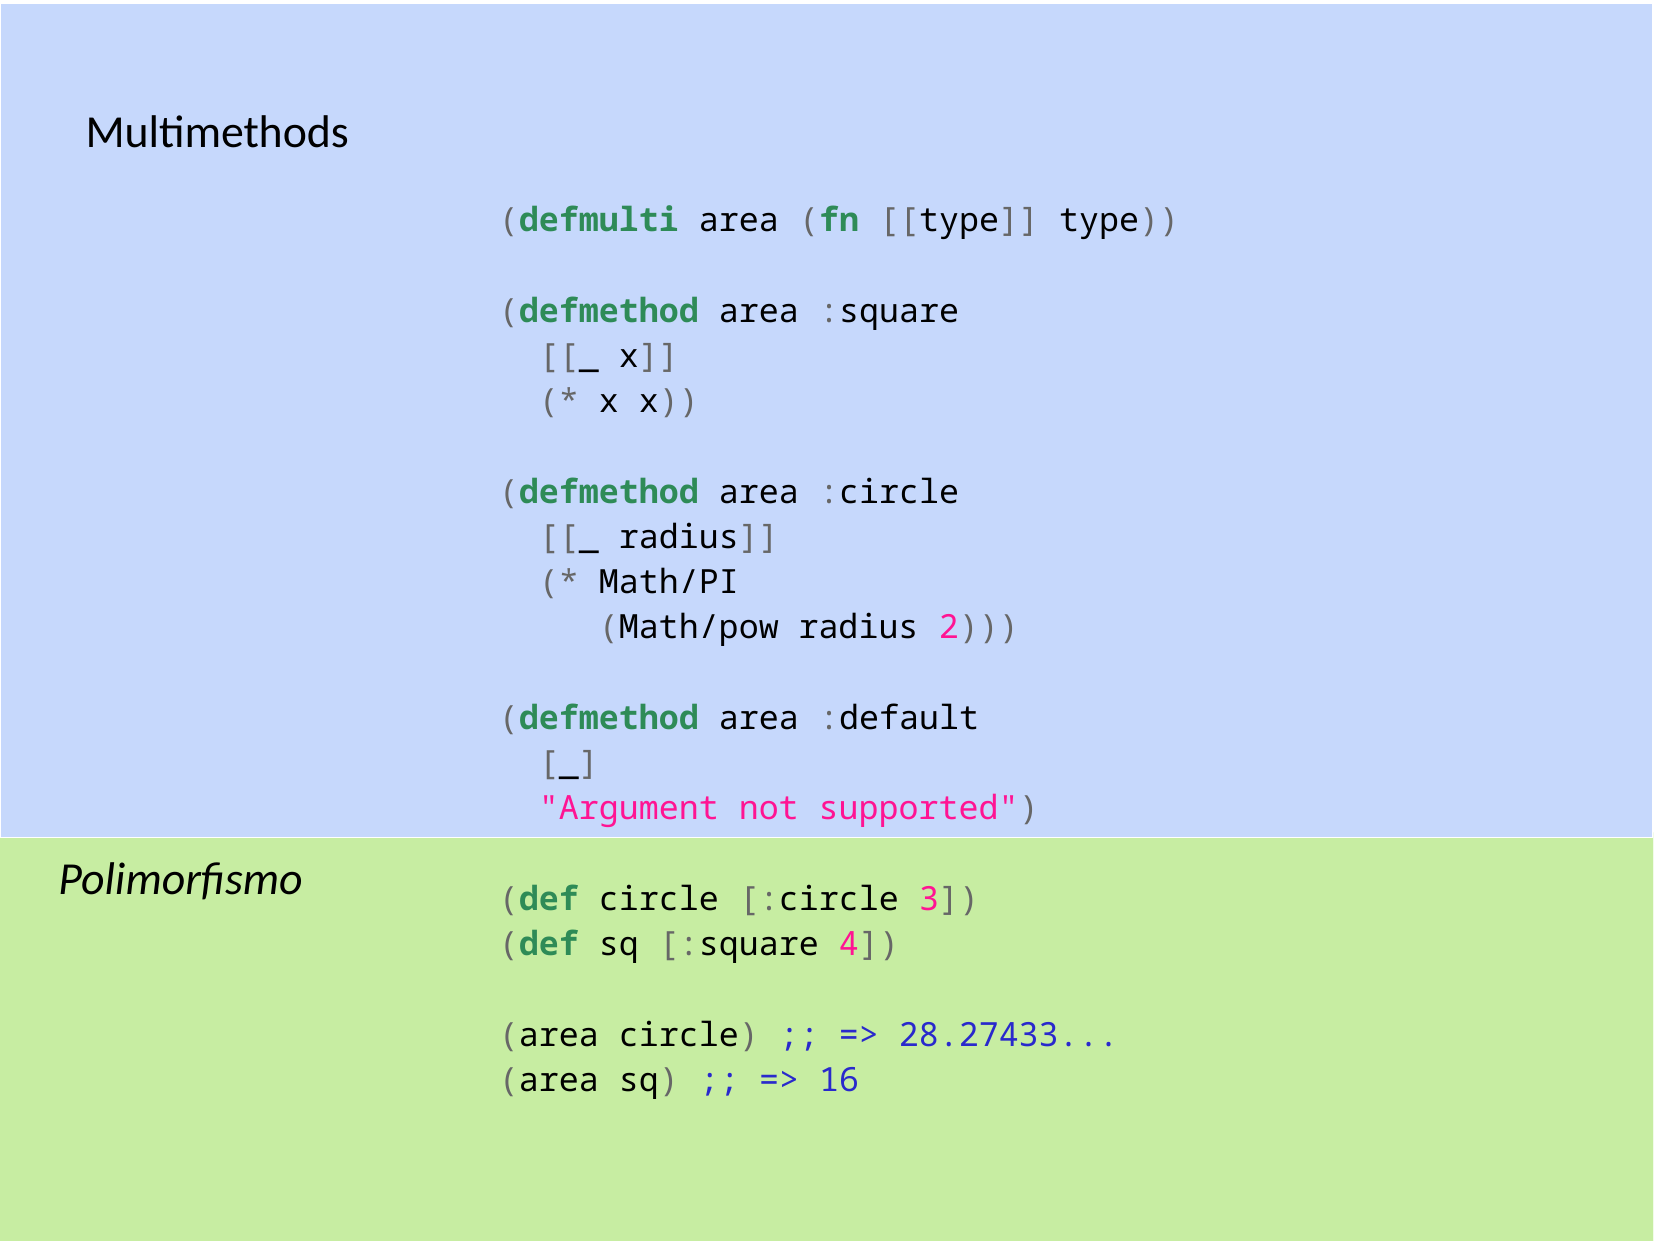

Multimethods
(defmulti area (fn [[type]] type))
(defmethod area :square
 [[_ x]]
 (* x x))
(defmethod area :circle
 [[_ radius]]
 (* Math/PI
 (Math/pow radius 2)))
(defmethod area :default
 [_]
 "Argument not supported")
(def circle [:circle 3])
(def sq [:square 4])
(area circle) ;; => 28.27433...
(area sq) ;; => 16
Polimorfismo